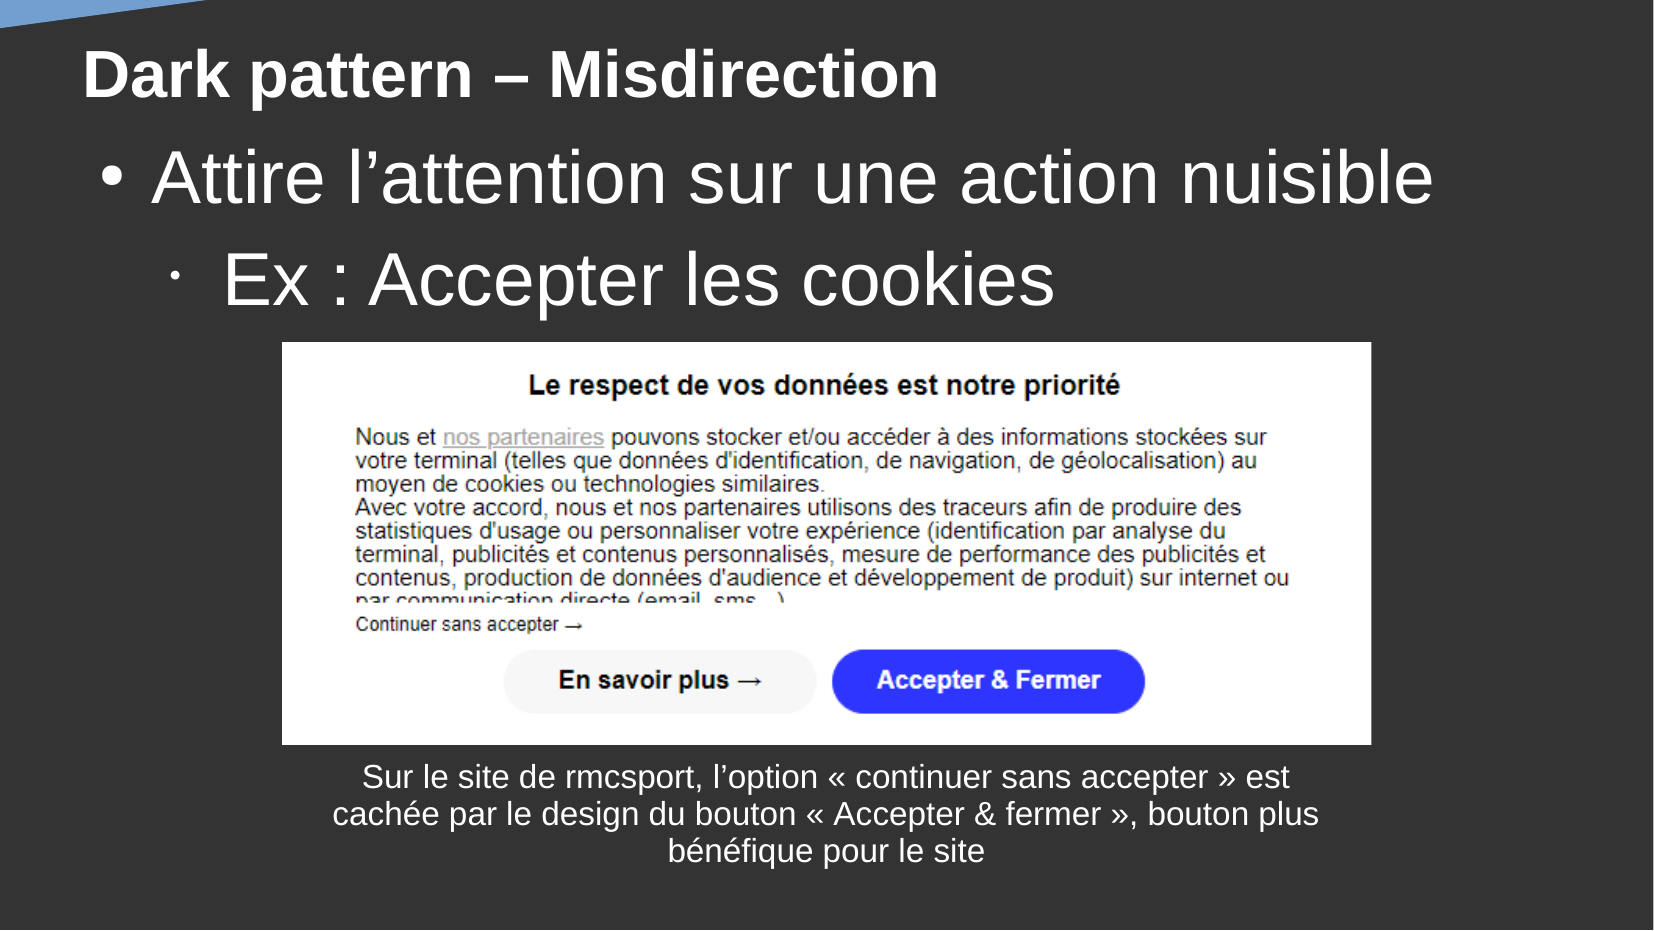

# Dark pattern – Misdirection
Attire l’attention sur une action nuisible
Ex : Accepter les cookies
Sur le site de rmcsport, l’option « continuer sans accepter » est cachée par le design du bouton « Accepter & fermer », bouton plus bénéfique pour le site